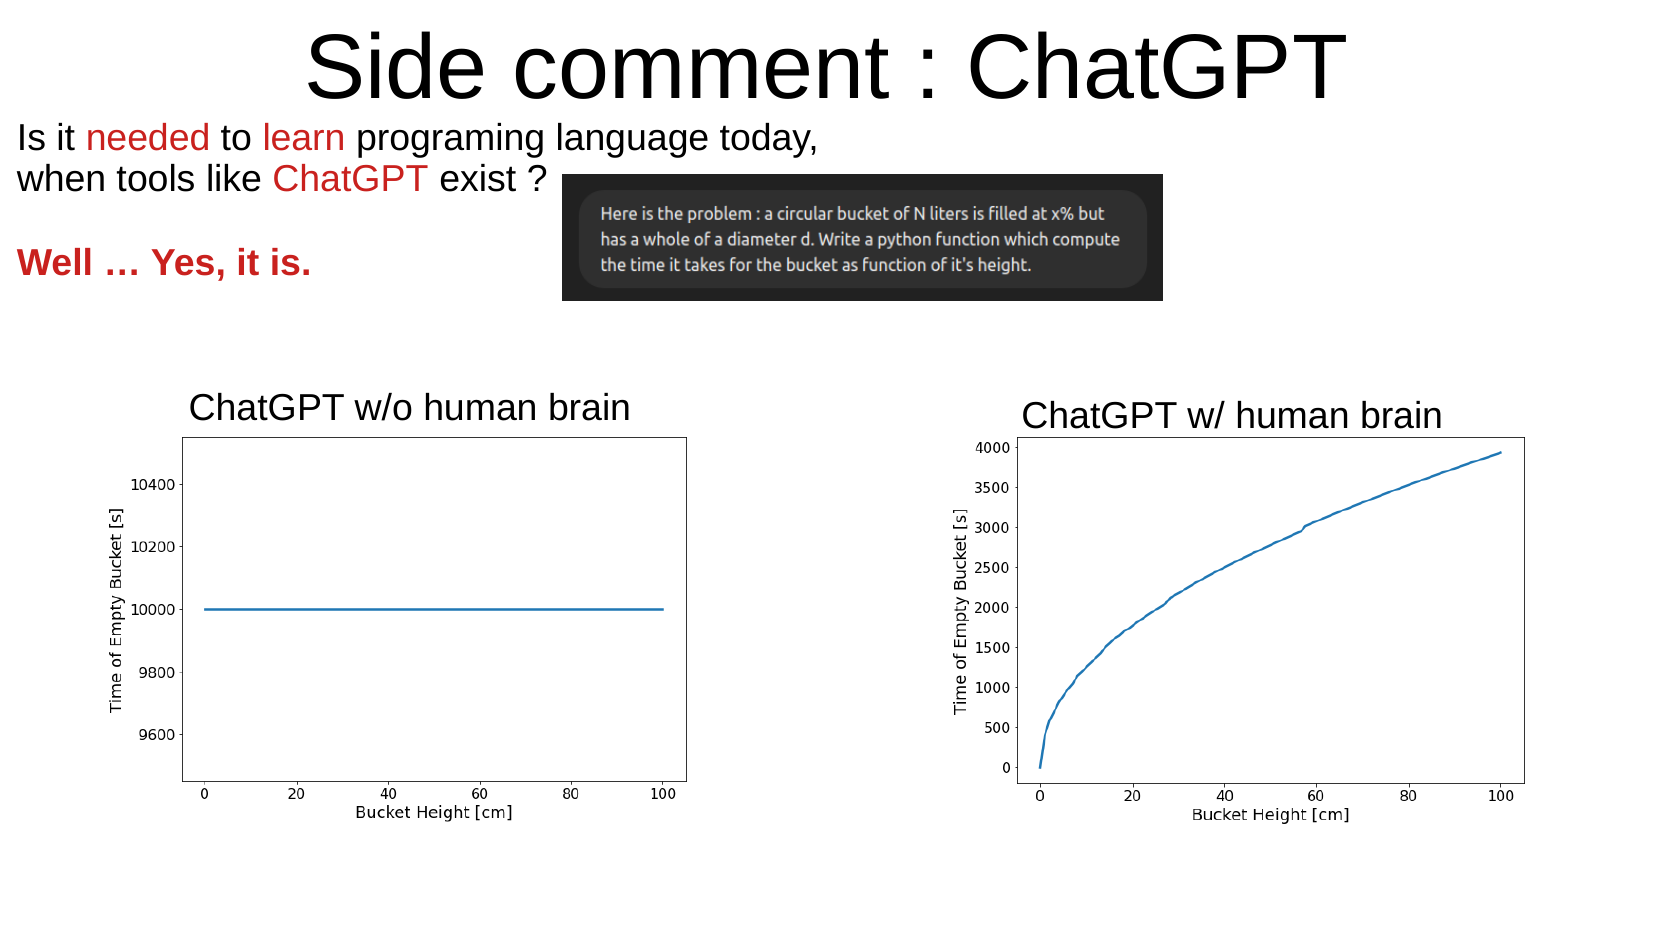

# Side comment : ChatGPT
Is it needed to learn programing language today, when tools like ChatGPT exist ?
Well … Yes, it is.
ChatGPT w/o human brain
ChatGPT w/ human brain